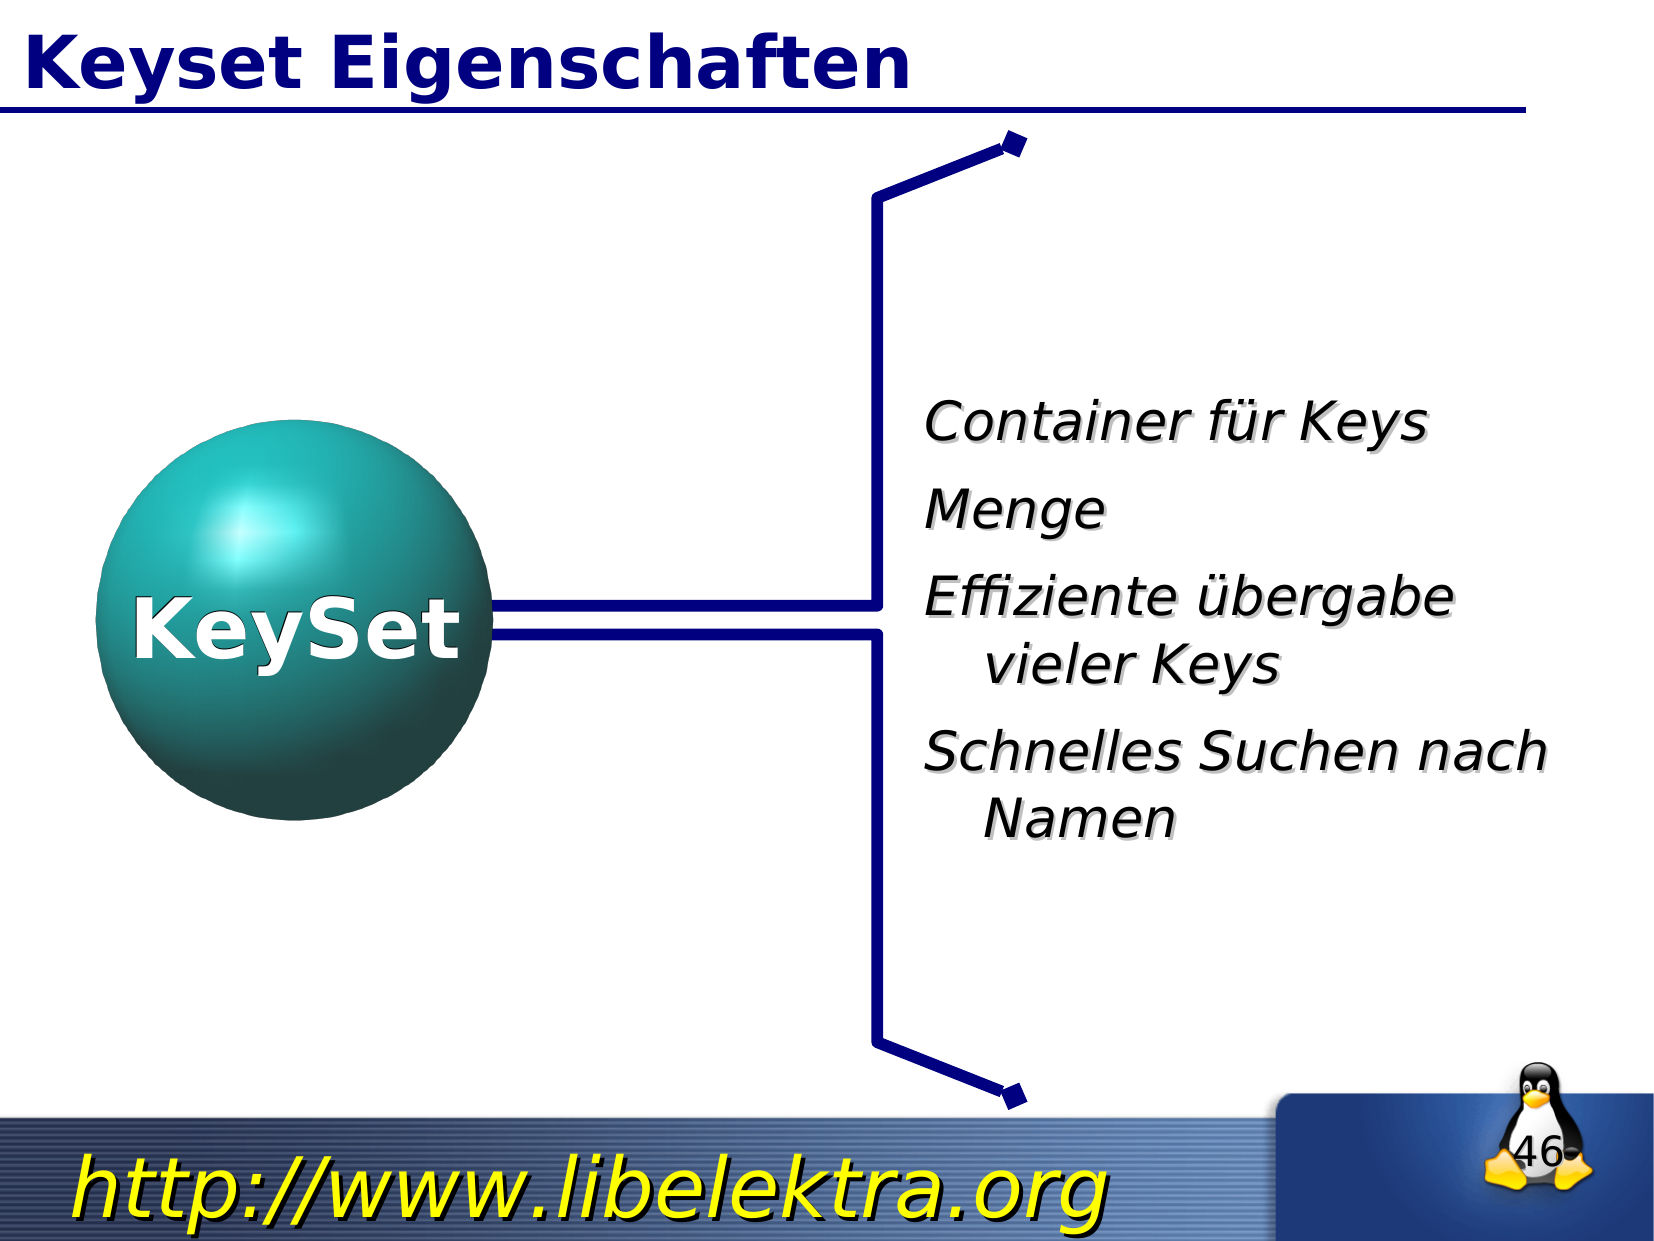

Keyset Eigenschaften
# Container für Keys
Menge
Effiziente übergabe vieler Keys
Schnelles Suchen nach Namen
KeySet